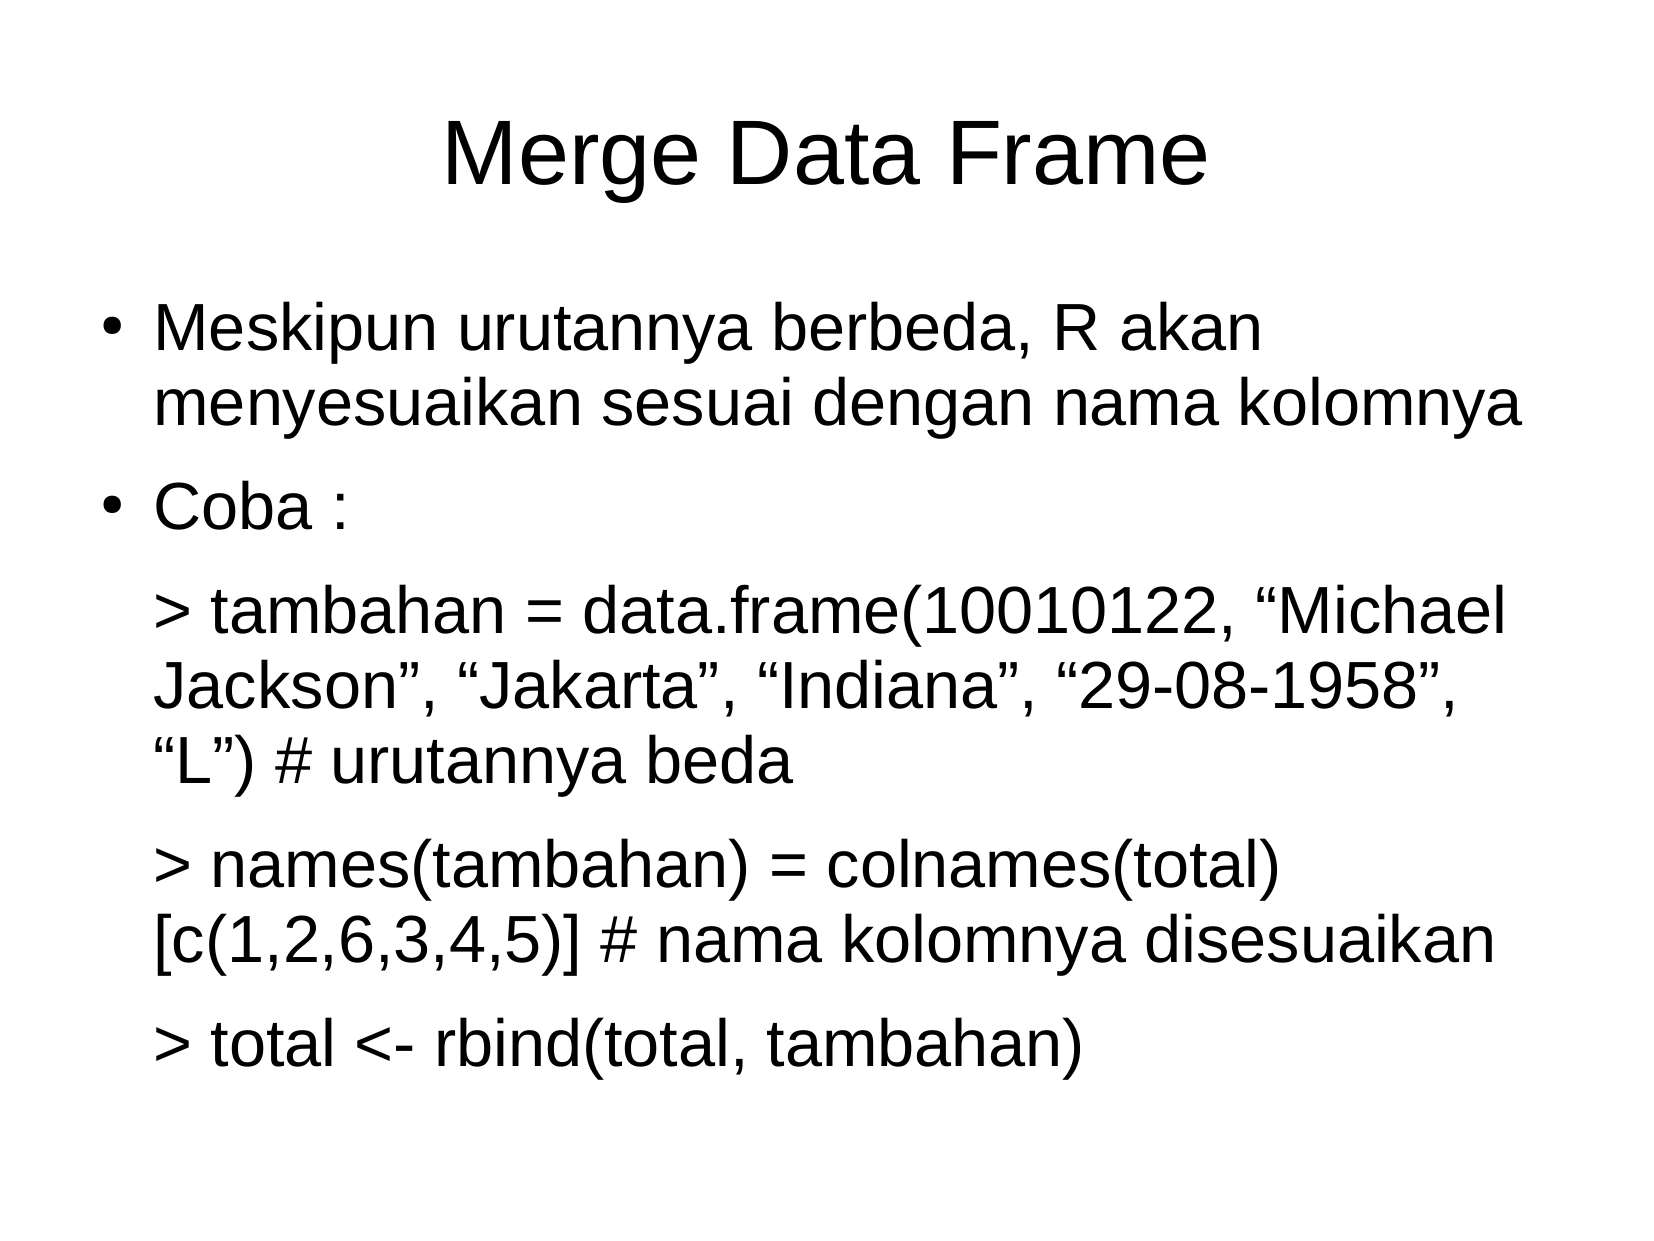

# Merge Data Frame
Meskipun urutannya berbeda, R akan menyesuaikan sesuai dengan nama kolomnya
Coba :
> tambahan = data.frame(10010122, “Michael Jackson”, “Jakarta”, “Indiana”, “29-08-1958”, “L”) # urutannya beda
> names(tambahan) = colnames(total)[c(1,2,6,3,4,5)] # nama kolomnya disesuaikan
> total <- rbind(total, tambahan)